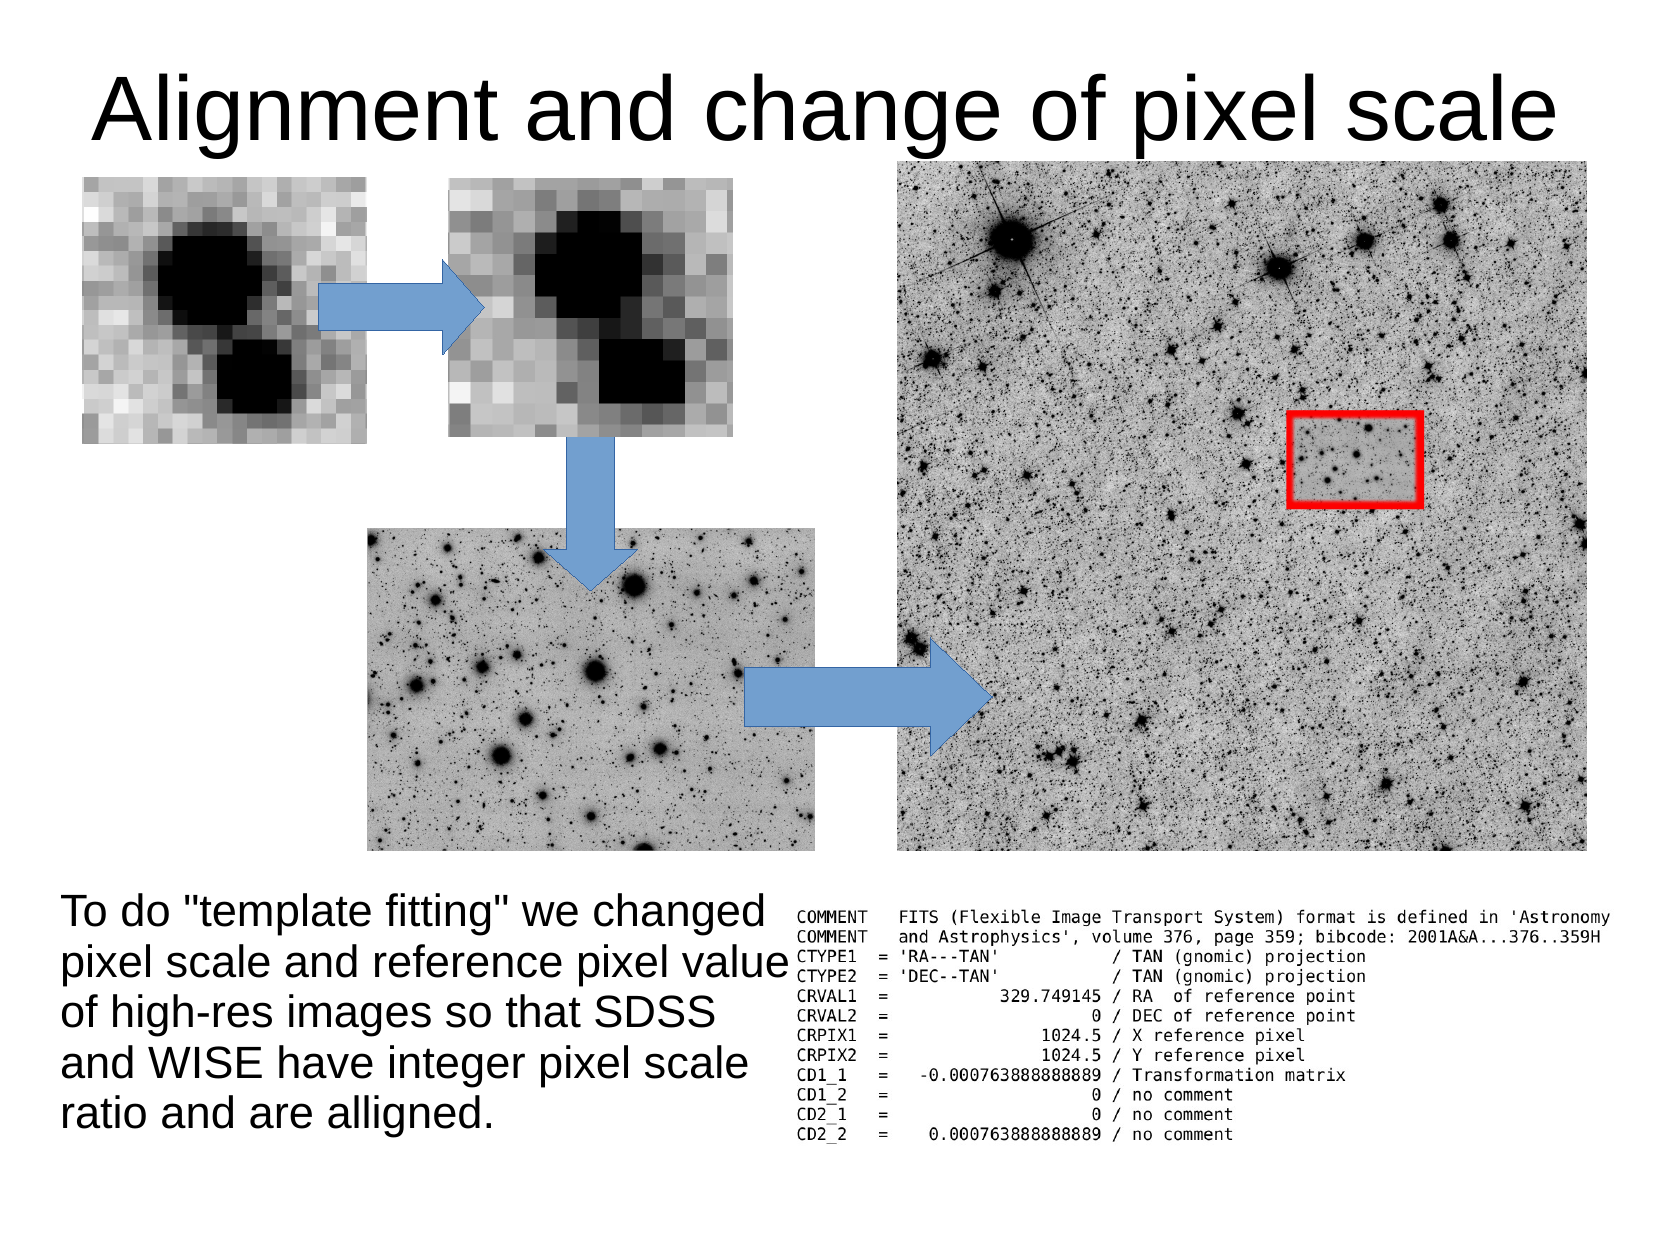

# Alignment and change of pixel scale
To do "template fitting" we changed pixel scale and reference pixel value of high-res images so that SDSS and WISE have integer pixel scale ratio and are alligned.